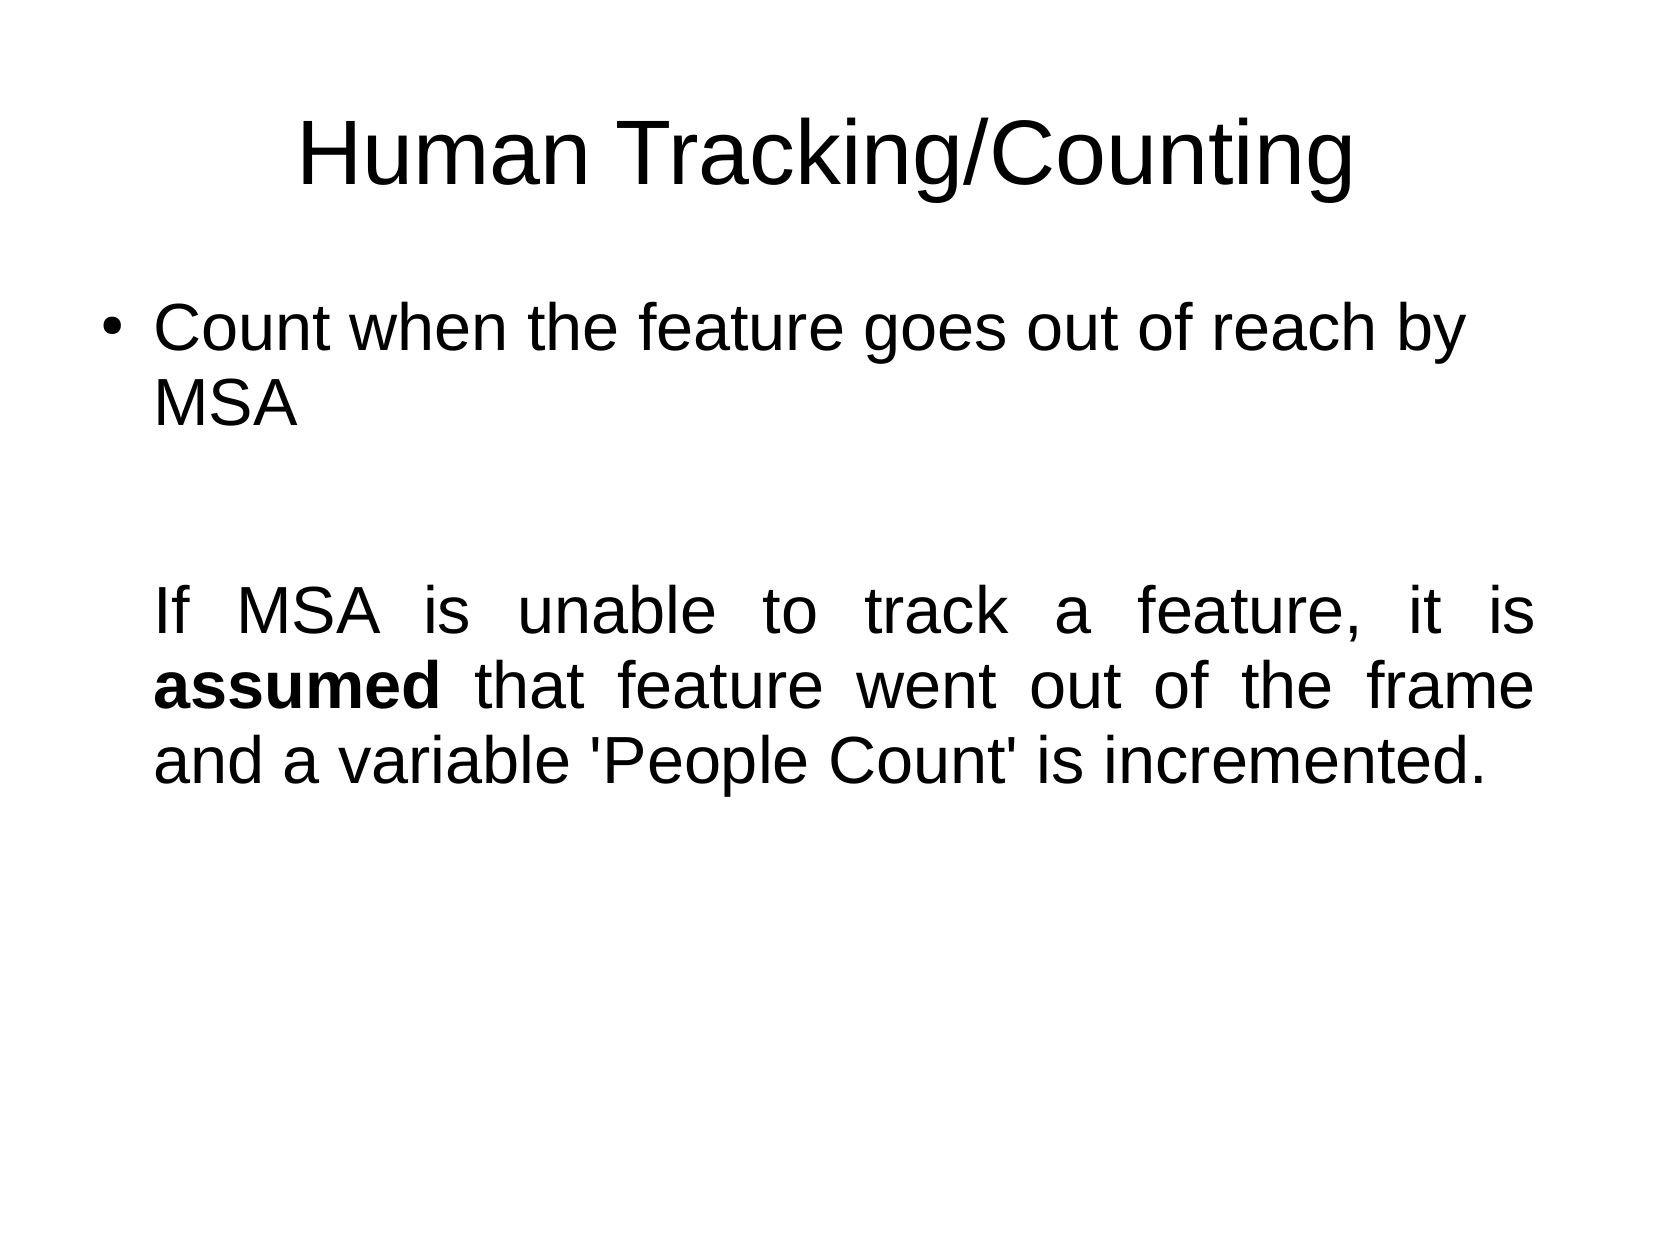

# Human Tracking/Counting
Count when the feature goes out of reach by MSA
If MSA is unable to track a feature, it is assumed that feature went out of the frame and a variable 'People Count' is incremented.